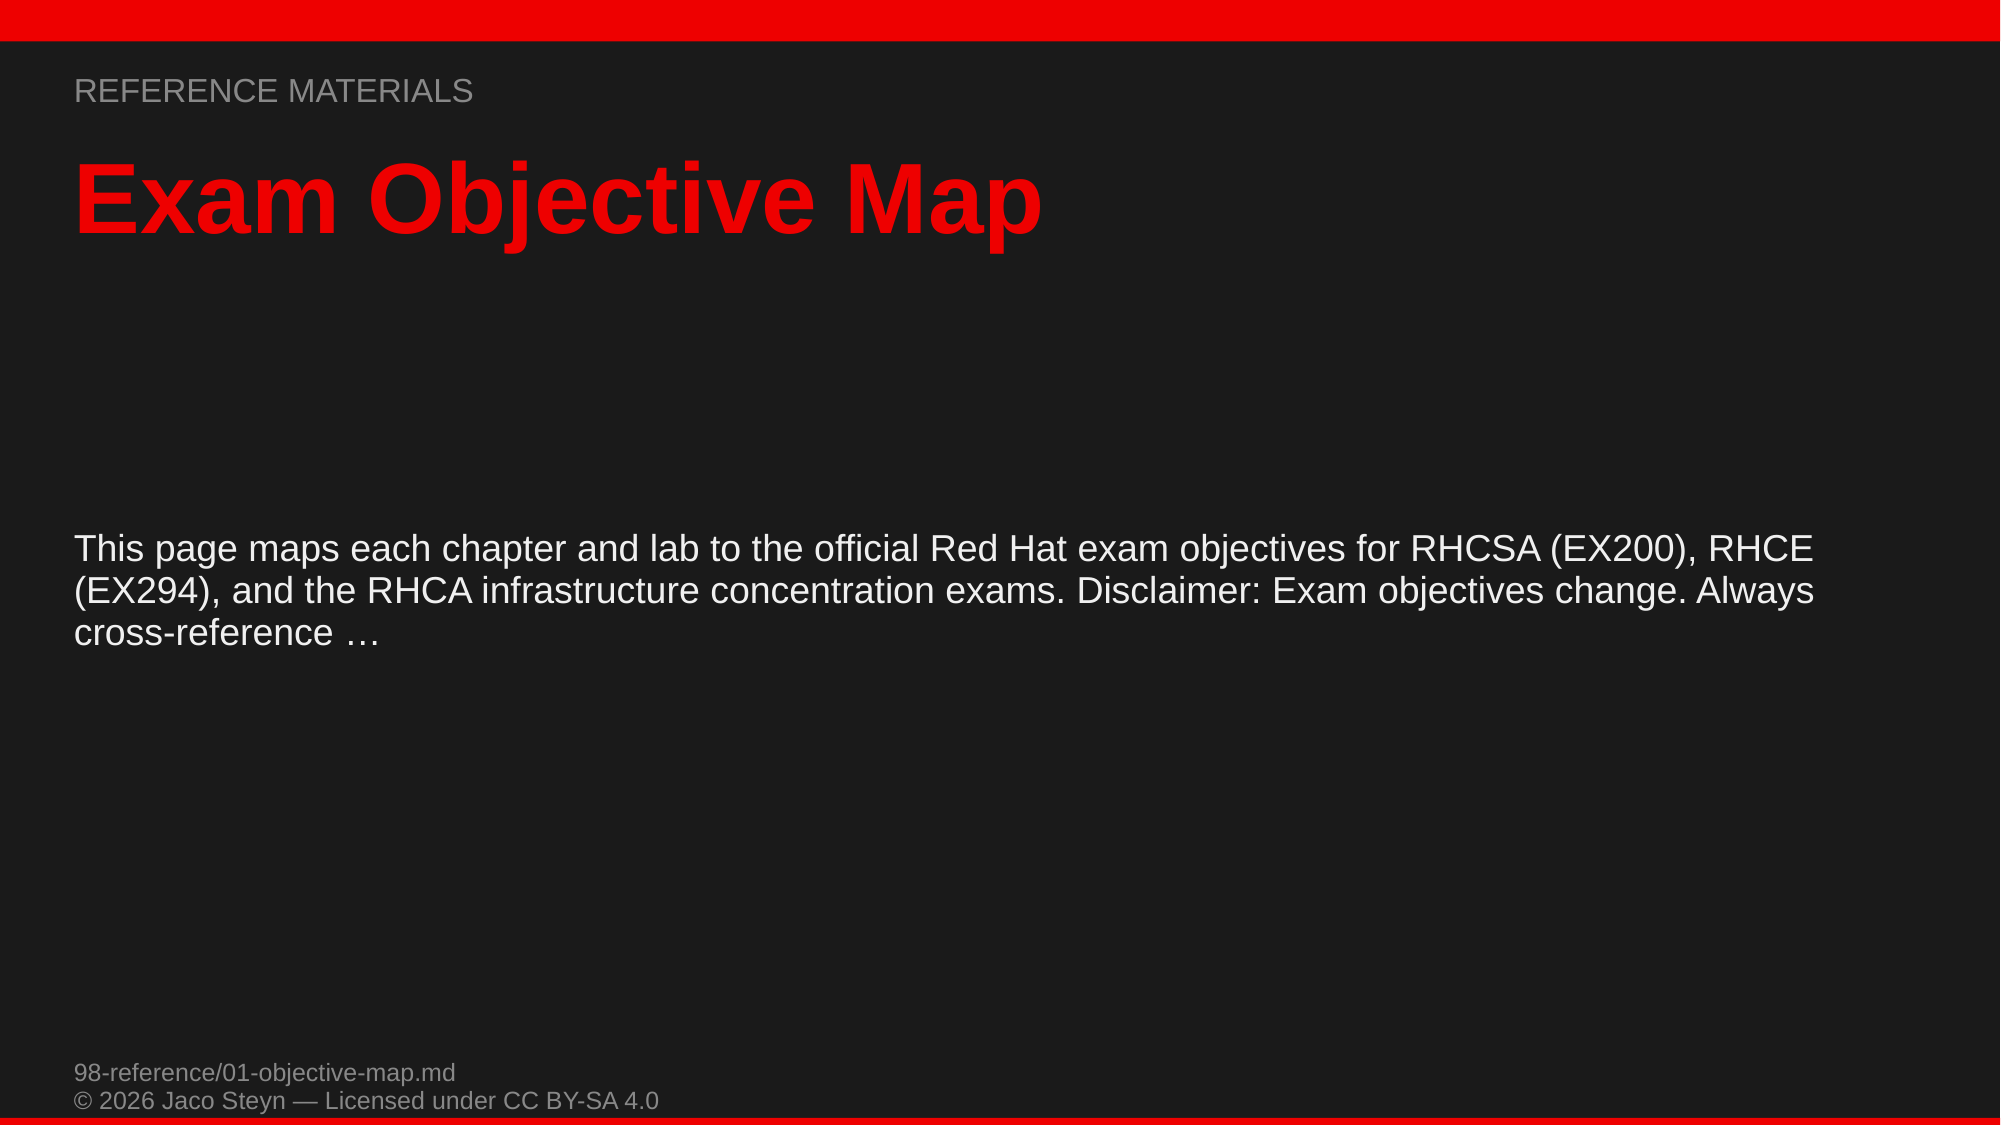

REFERENCE MATERIALS
Exam Objective Map
This page maps each chapter and lab to the official Red Hat exam objectives for RHCSA (EX200), RHCE (EX294), and the RHCA infrastructure concentration exams. Disclaimer: Exam objectives change. Always cross-reference …
98-reference/01-objective-map.md
© 2026 Jaco Steyn — Licensed under CC BY-SA 4.0